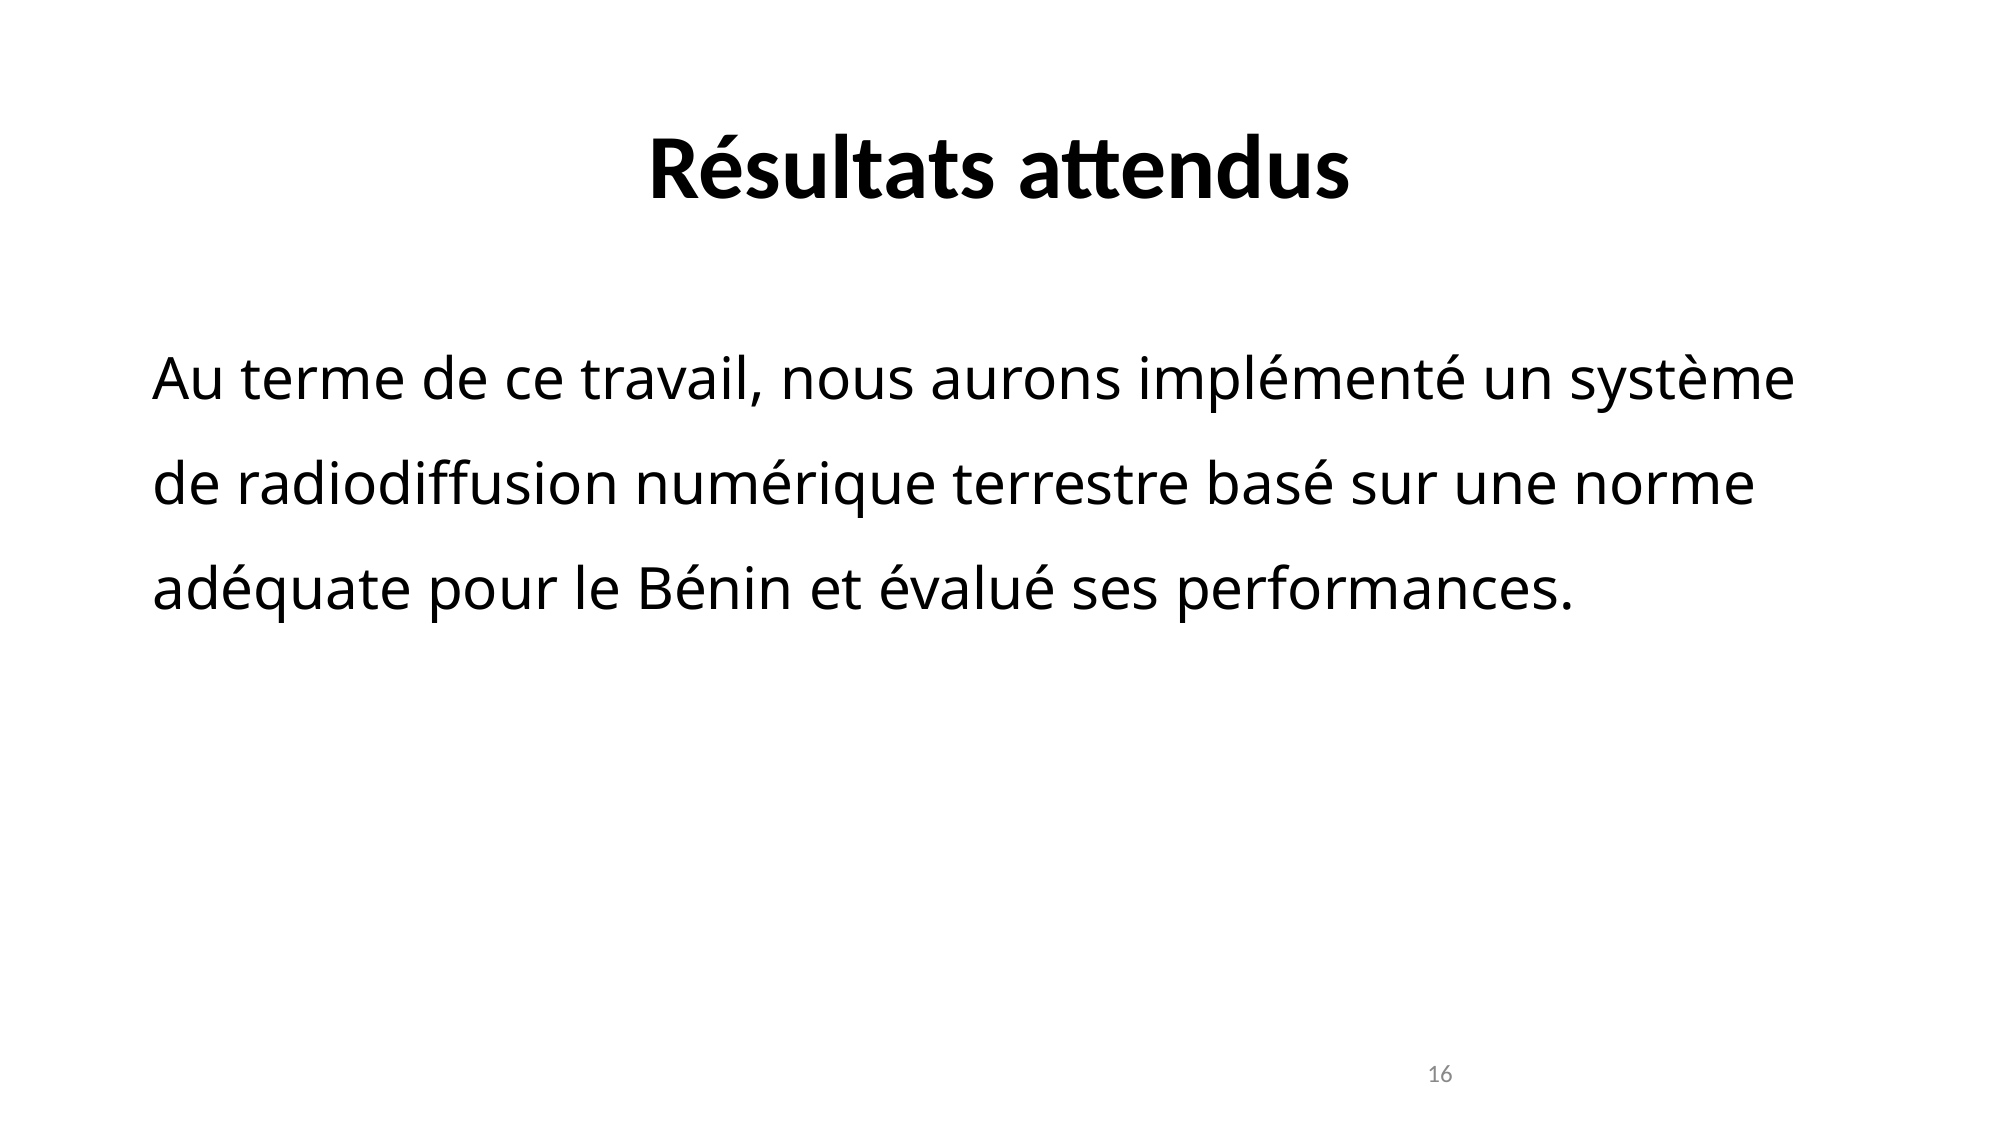

# Résultats attendus
Au terme de ce travail, nous aurons implémenté un système de radiodiffusion numérique terrestre basé sur une norme adéquate pour le Bénin et évalué ses performances.